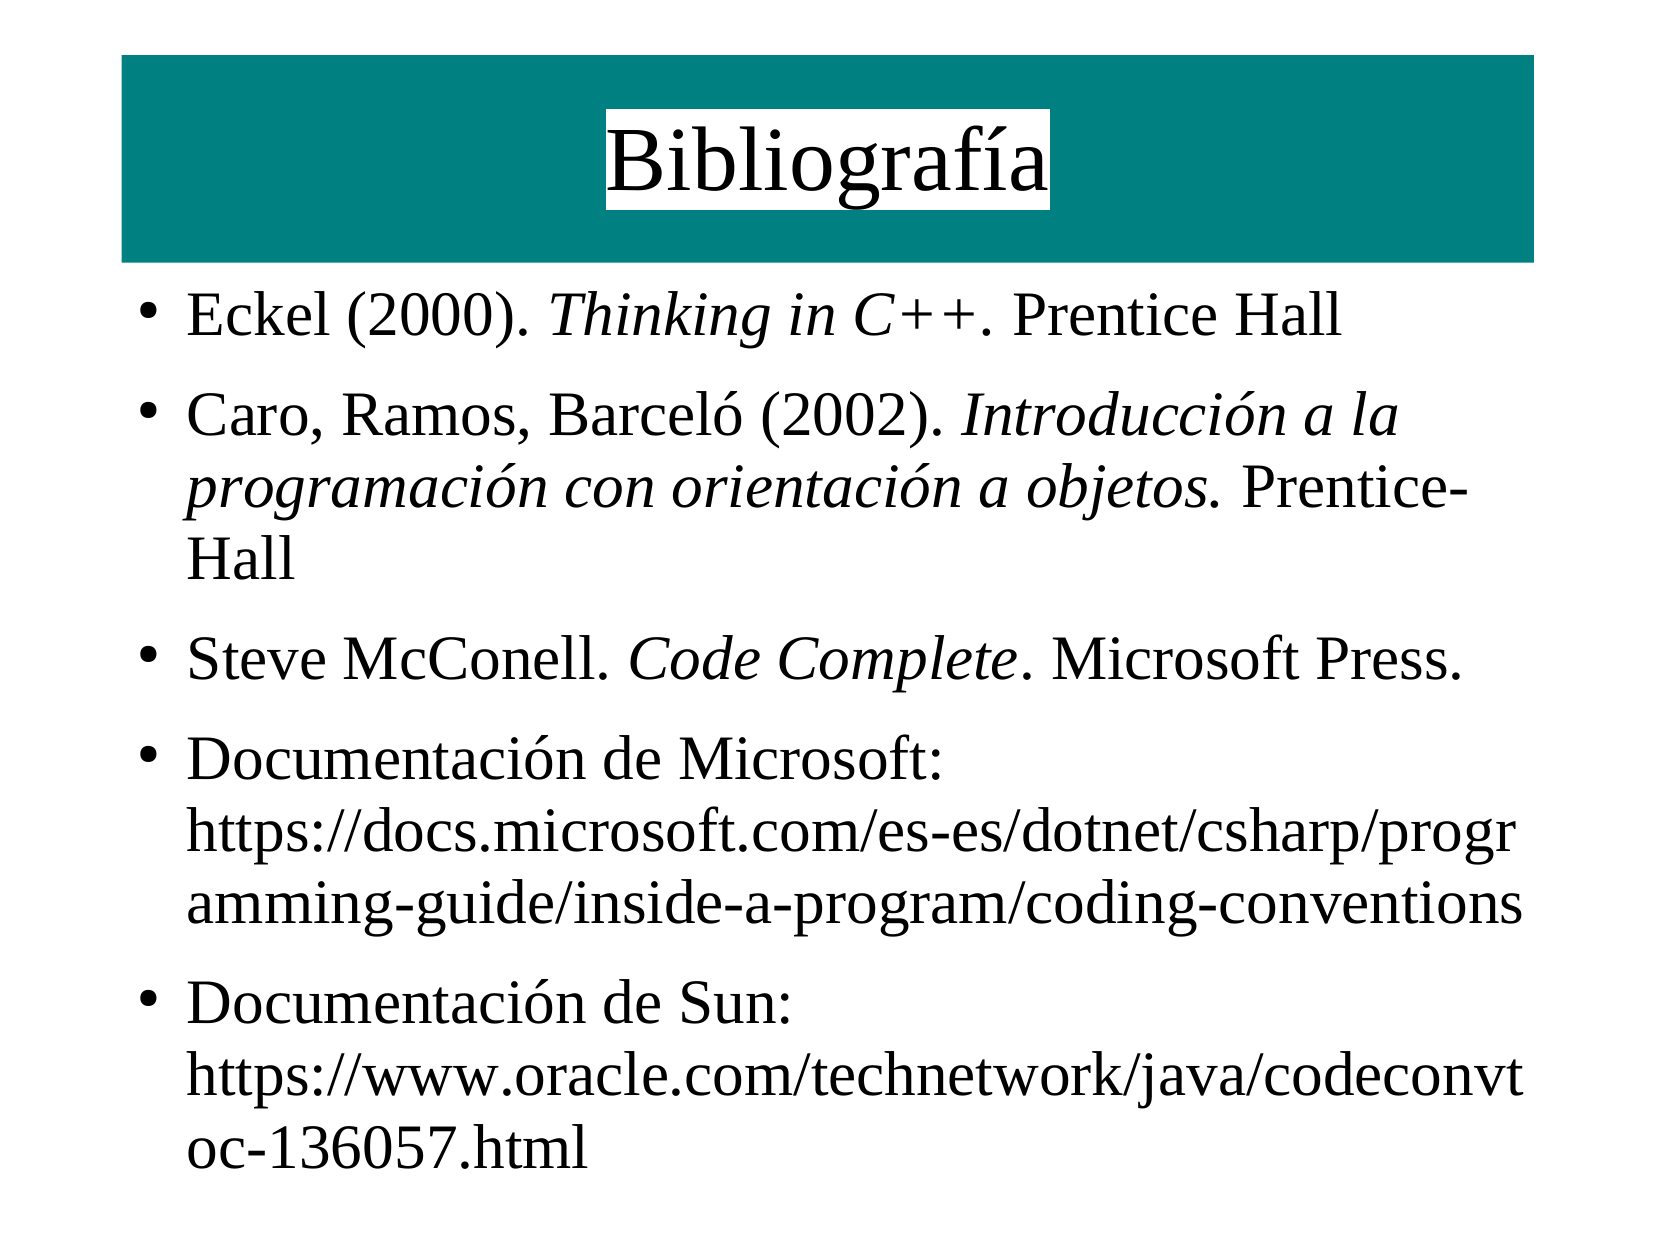

# Bibliografía
Eckel (2000). Thinking in C++. Prentice Hall
Caro, Ramos, Barceló (2002). Introducción a la programación con orientación a objetos. Prentice-Hall
Steve McConell. Code Complete. Microsoft Press.
Documentación de Microsoft: https://docs.microsoft.com/es-es/dotnet/csharp/programming-guide/inside-a-program/coding-conventions
Documentación de Sun: https://www.oracle.com/technetwork/java/codeconvtoc-136057.html